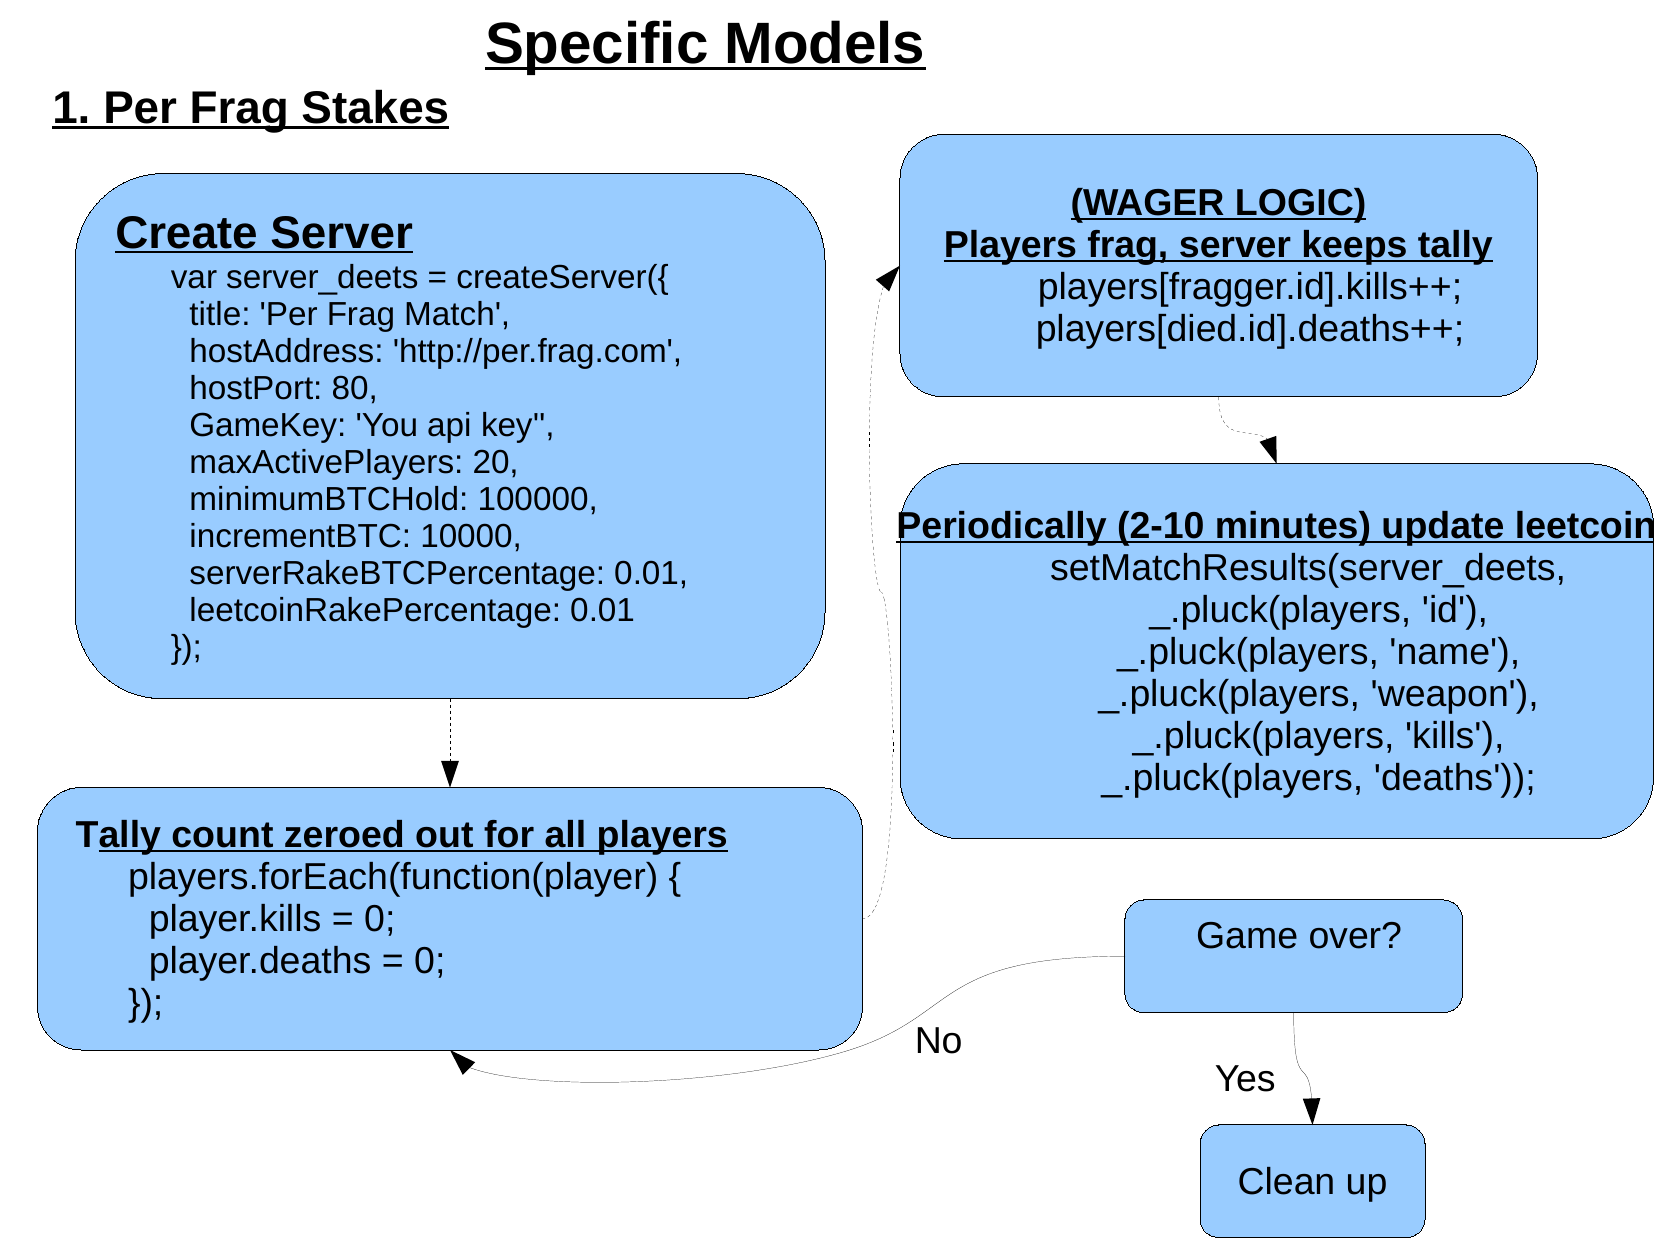

Specific Models
1. Per Frag Stakes
(WAGER LOGIC)
Players frag, server keeps tally
 players[fragger.id].kills++;
 players[died.id].deaths++;
Create Server
 var server_deets = createServer({
 title: 'Per Frag Match',
 hostAddress: 'http://per.frag.com',
 hostPort: 80,
 GameKey: 'You api key'',
 maxActivePlayers: 20,
 minimumBTCHold: 100000,
 incrementBTC: 10000,
 serverRakeBTCPercentage: 0.01,
 leetcoinRakePercentage: 0.01
 });
Periodically (2-10 minutes) update leetcoin
 setMatchResults(server_deets,
 _.pluck(players, 'id'),
 _.pluck(players, 'name'),
 _.pluck(players, 'weapon'),
 _.pluck(players, 'kills'),
 _.pluck(players, 'deaths'));
 Tally count zeroed out for all players
 players.forEach(function(player) {
 player.kills = 0;
 player.deaths = 0;
 });
 Game over?
No
Yes
Clean up